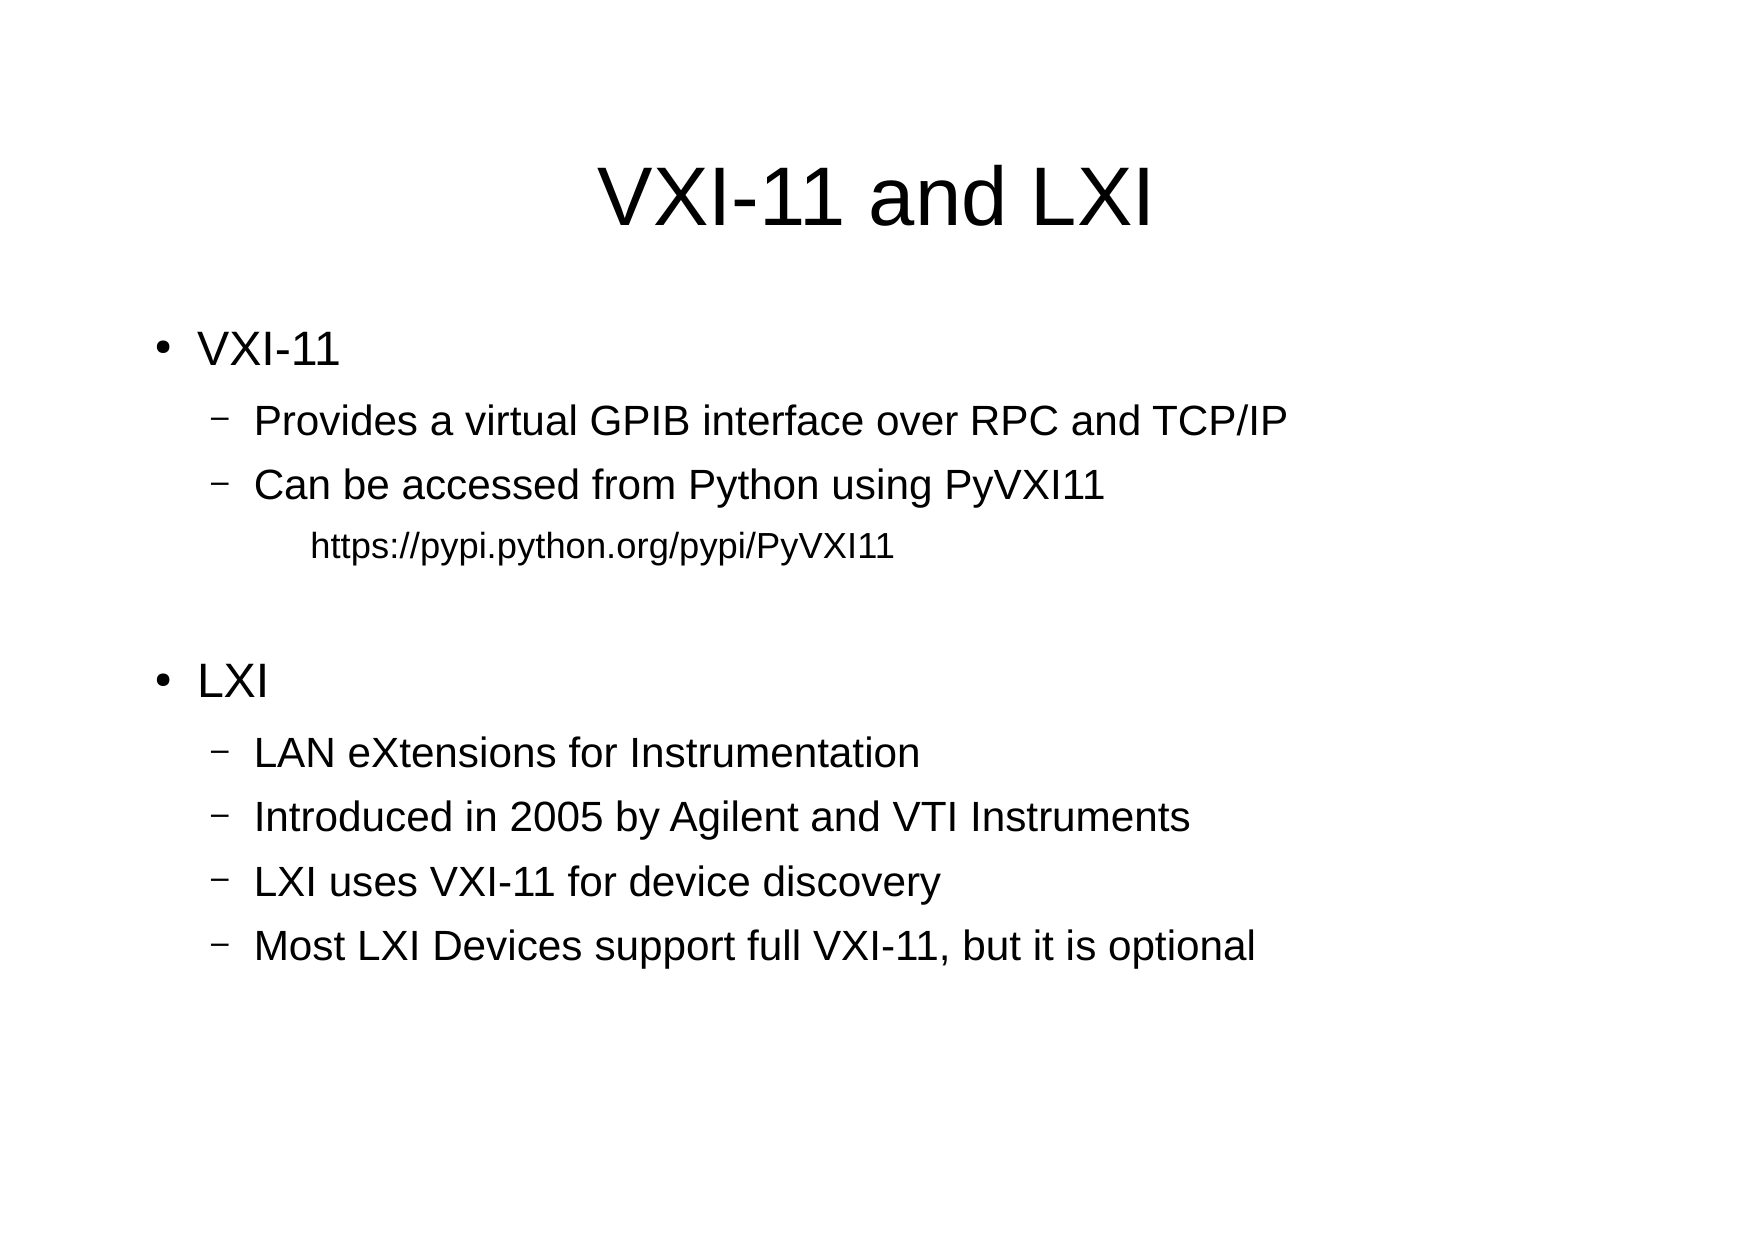

# VXI-11 and LXI
VXI-11
Provides a virtual GPIB interface over RPC and TCP/IP
Can be accessed from Python using PyVXI11
https://pypi.python.org/pypi/PyVXI11
LXI
LAN eXtensions for Instrumentation
Introduced in 2005 by Agilent and VTI Instruments
LXI uses VXI-11 for device discovery
Most LXI Devices support full VXI-11, but it is optional